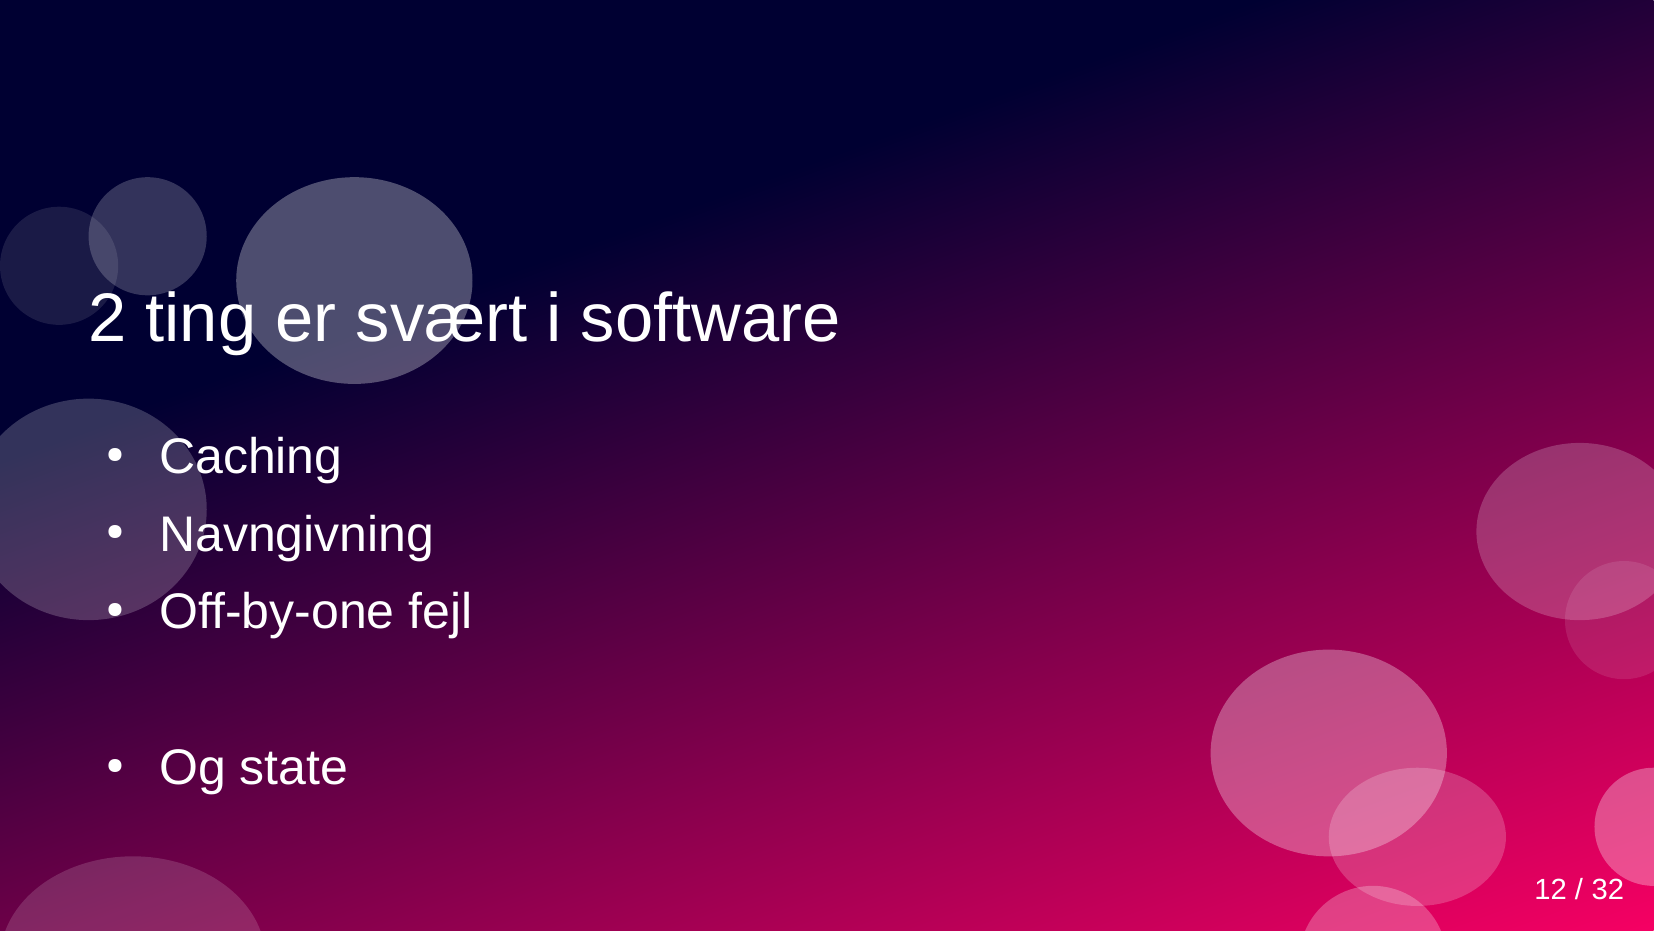

# 2 ting er svært i software
Caching
Navngivning
Off-by-one fejl
Og state
12